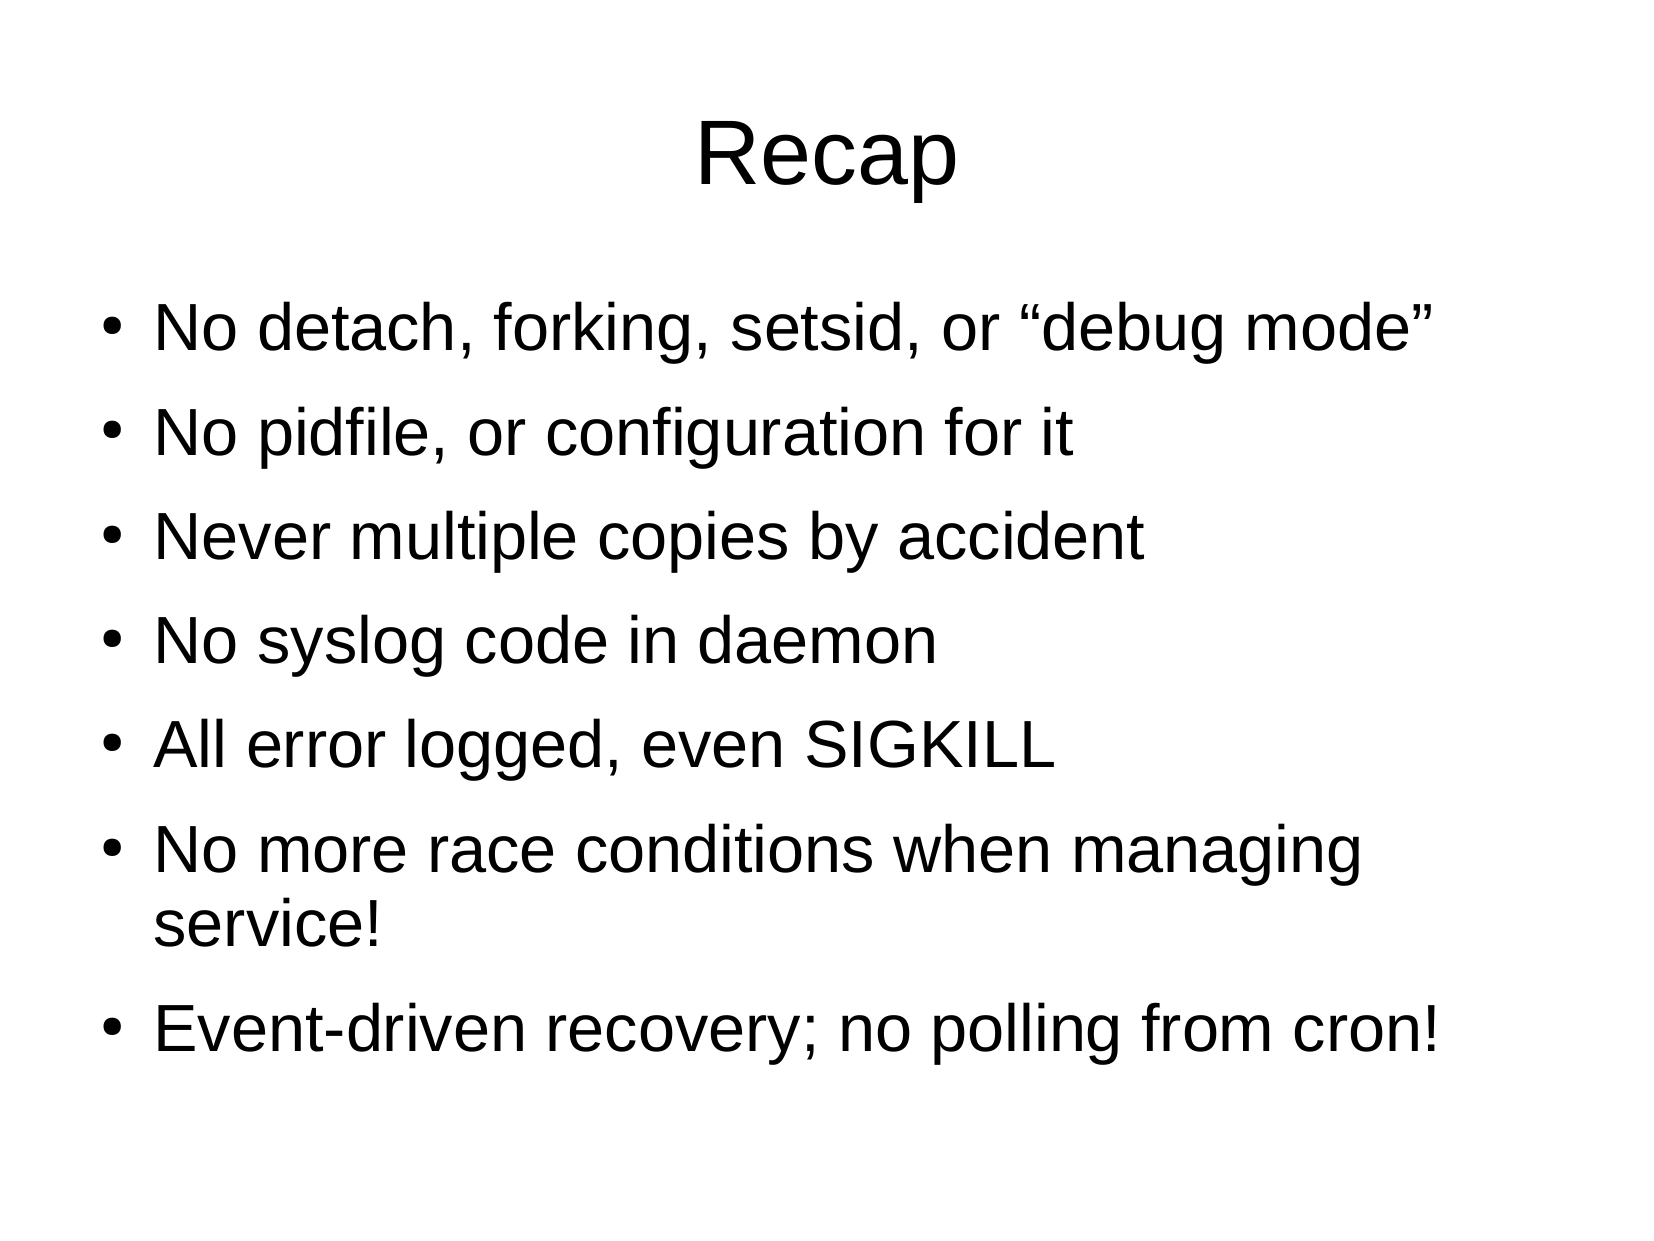

# Recap
No detach, forking, setsid, or “debug mode”
No pidfile, or configuration for it
Never multiple copies by accident
No syslog code in daemon
All error logged, even SIGKILL
No more race conditions when managing service!
Event-driven recovery; no polling from cron!